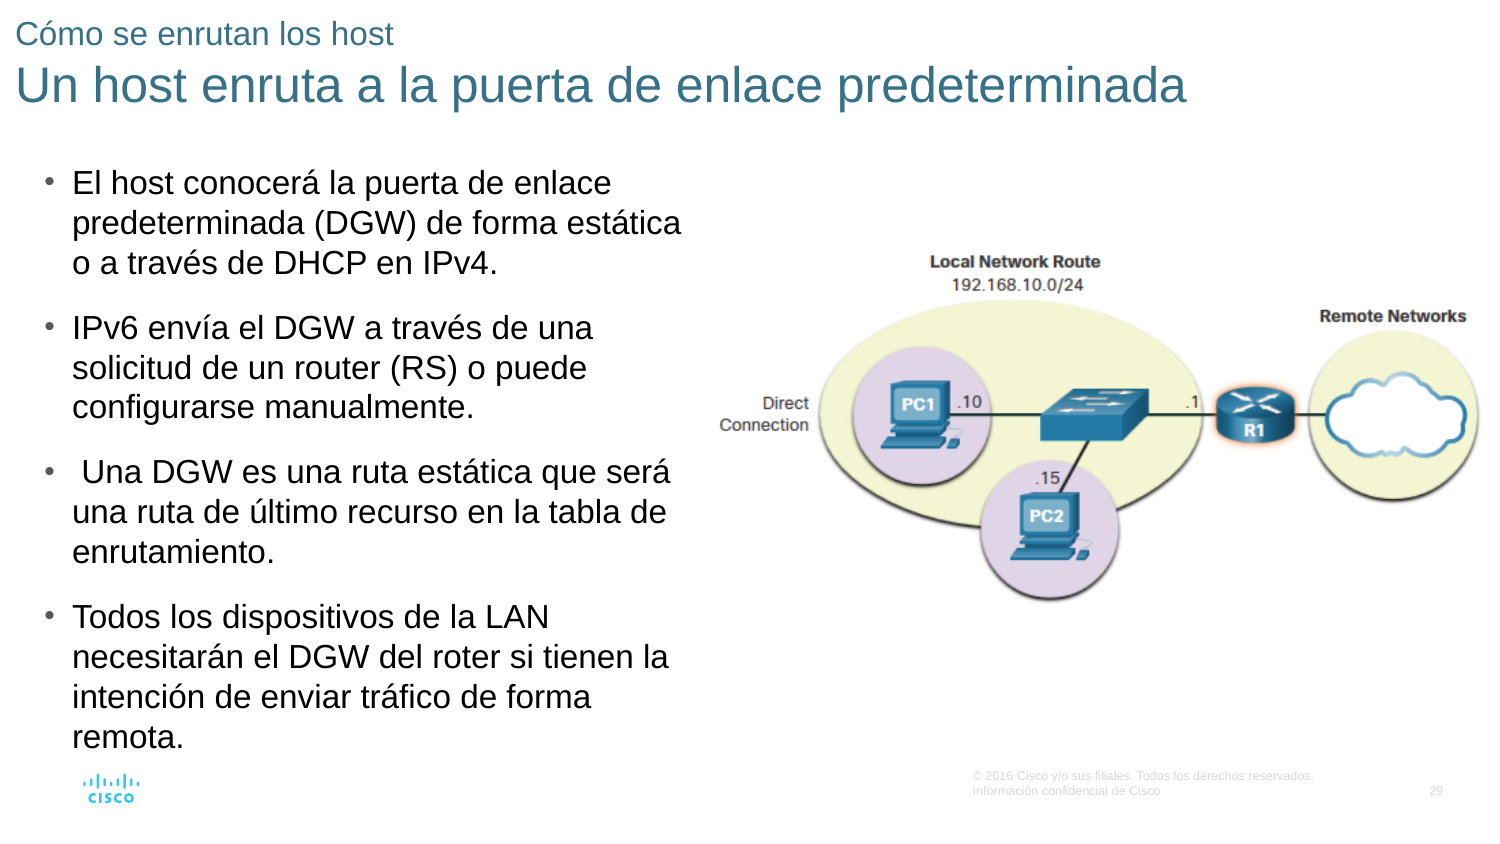

# Cómo se enrutan los host Un host enruta a la puerta de enlace predeterminada
El host conocerá la puerta de enlace predeterminada (DGW) de forma estática o a través de DHCP en IPv4.
IPv6 envía el DGW a través de una solicitud de un router (RS) o puede configurarse manualmente.
 Una DGW es una ruta estática que será una ruta de último recurso en la tabla de enrutamiento.
Todos los dispositivos de la LAN necesitarán el DGW del roter si tienen la intención de enviar tráfico de forma remota.